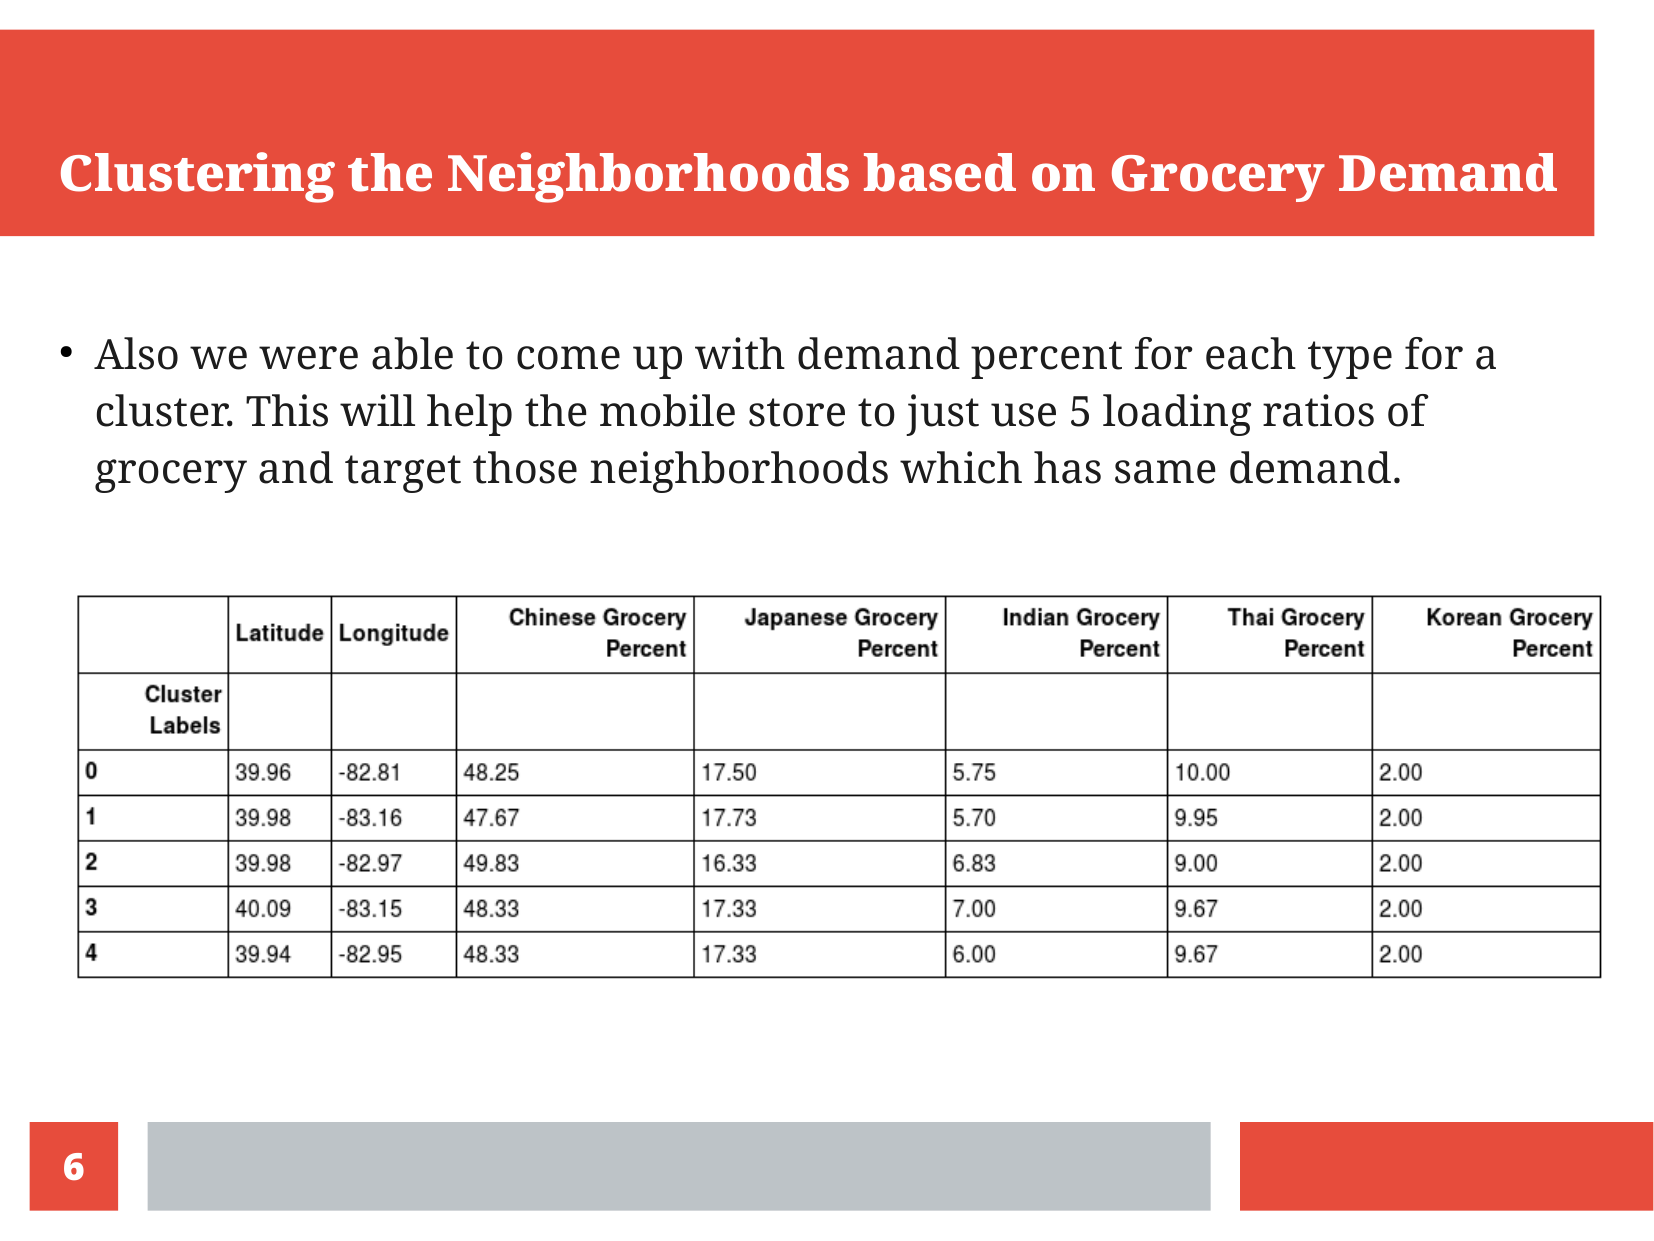

# Clustering the Neighborhoods based on Grocery Demand
Also we were able to come up with demand percent for each type for a cluster. This will help the mobile store to just use 5 loading ratios of grocery and target those neighborhoods which has same demand.
6